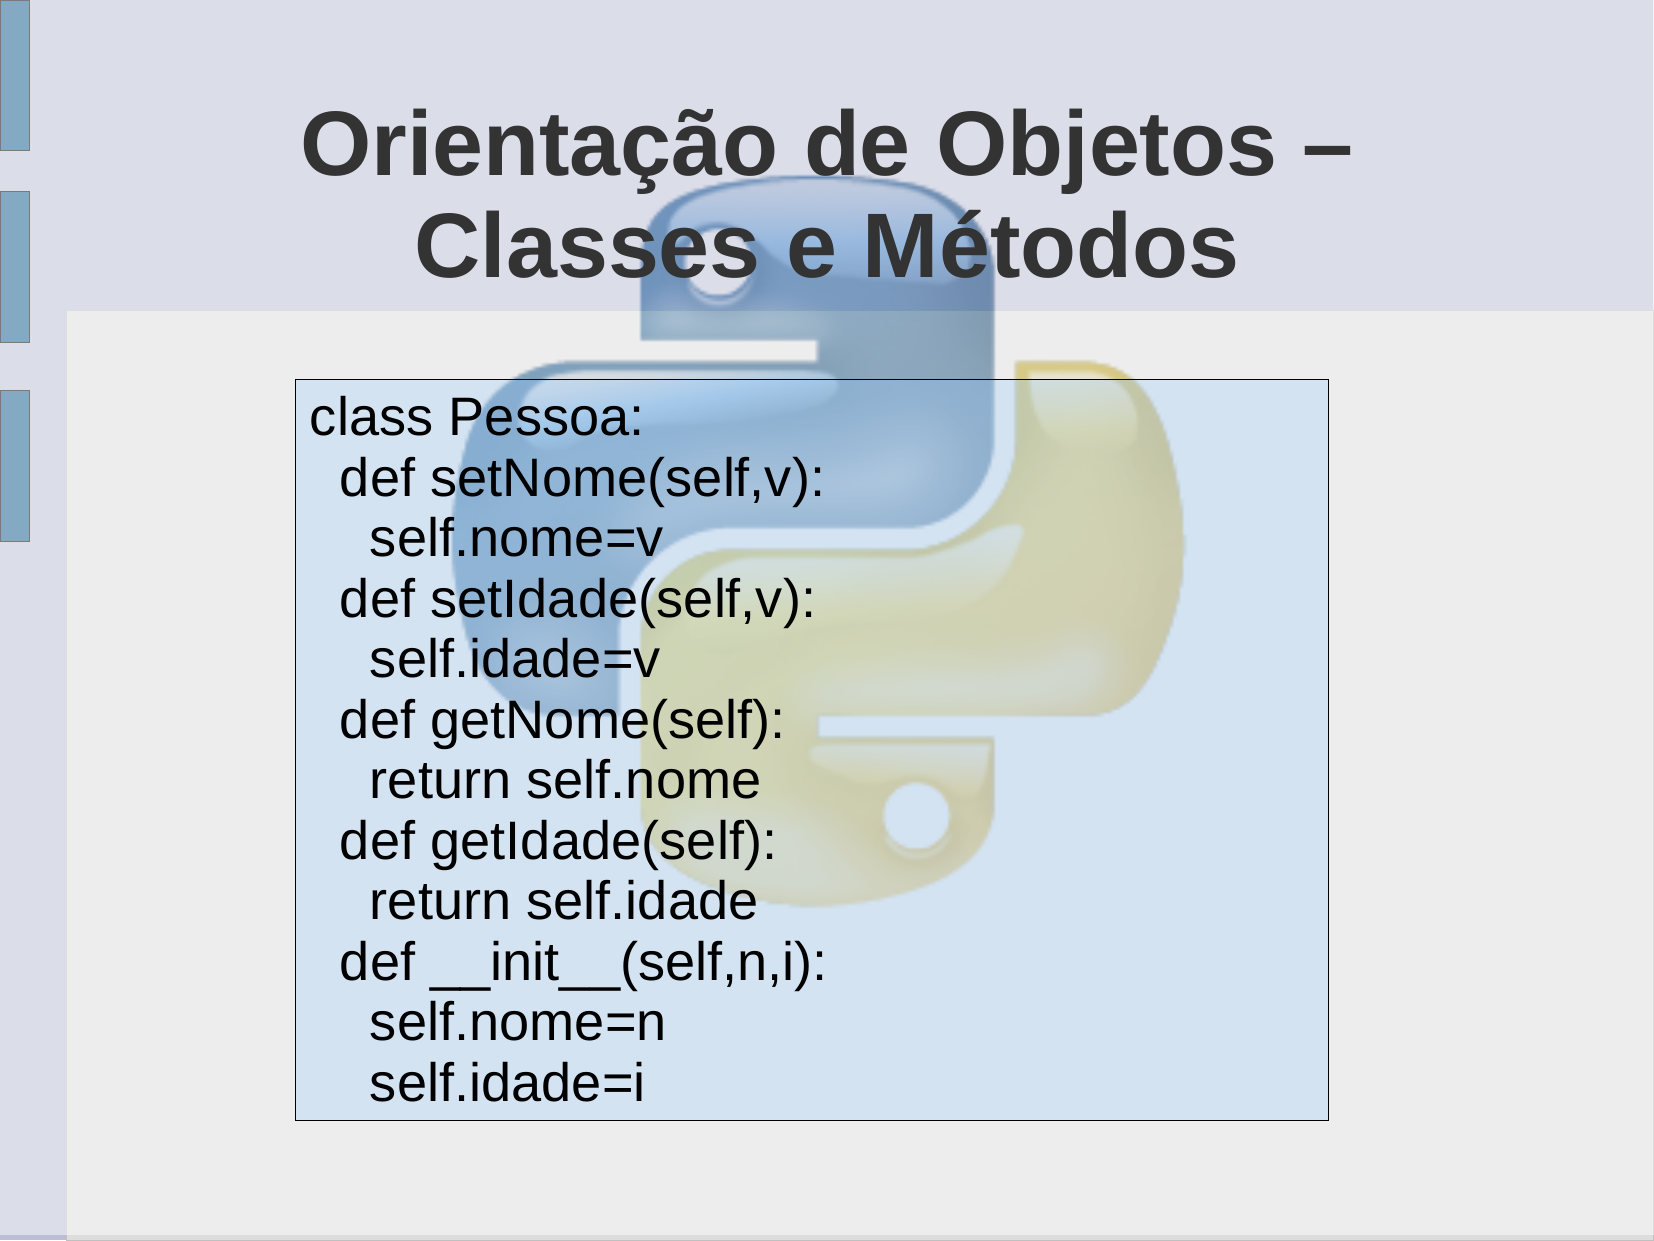

# Orientação de Objetos – Classes e Métodos
class Pessoa:
 def setNome(self,v):
 self.nome=v
 def setIdade(self,v):
 self.idade=v
 def getNome(self):
 return self.nome
 def getIdade(self):
 return self.idade
 def __init__(self,n,i):
 self.nome=n
 self.idade=i